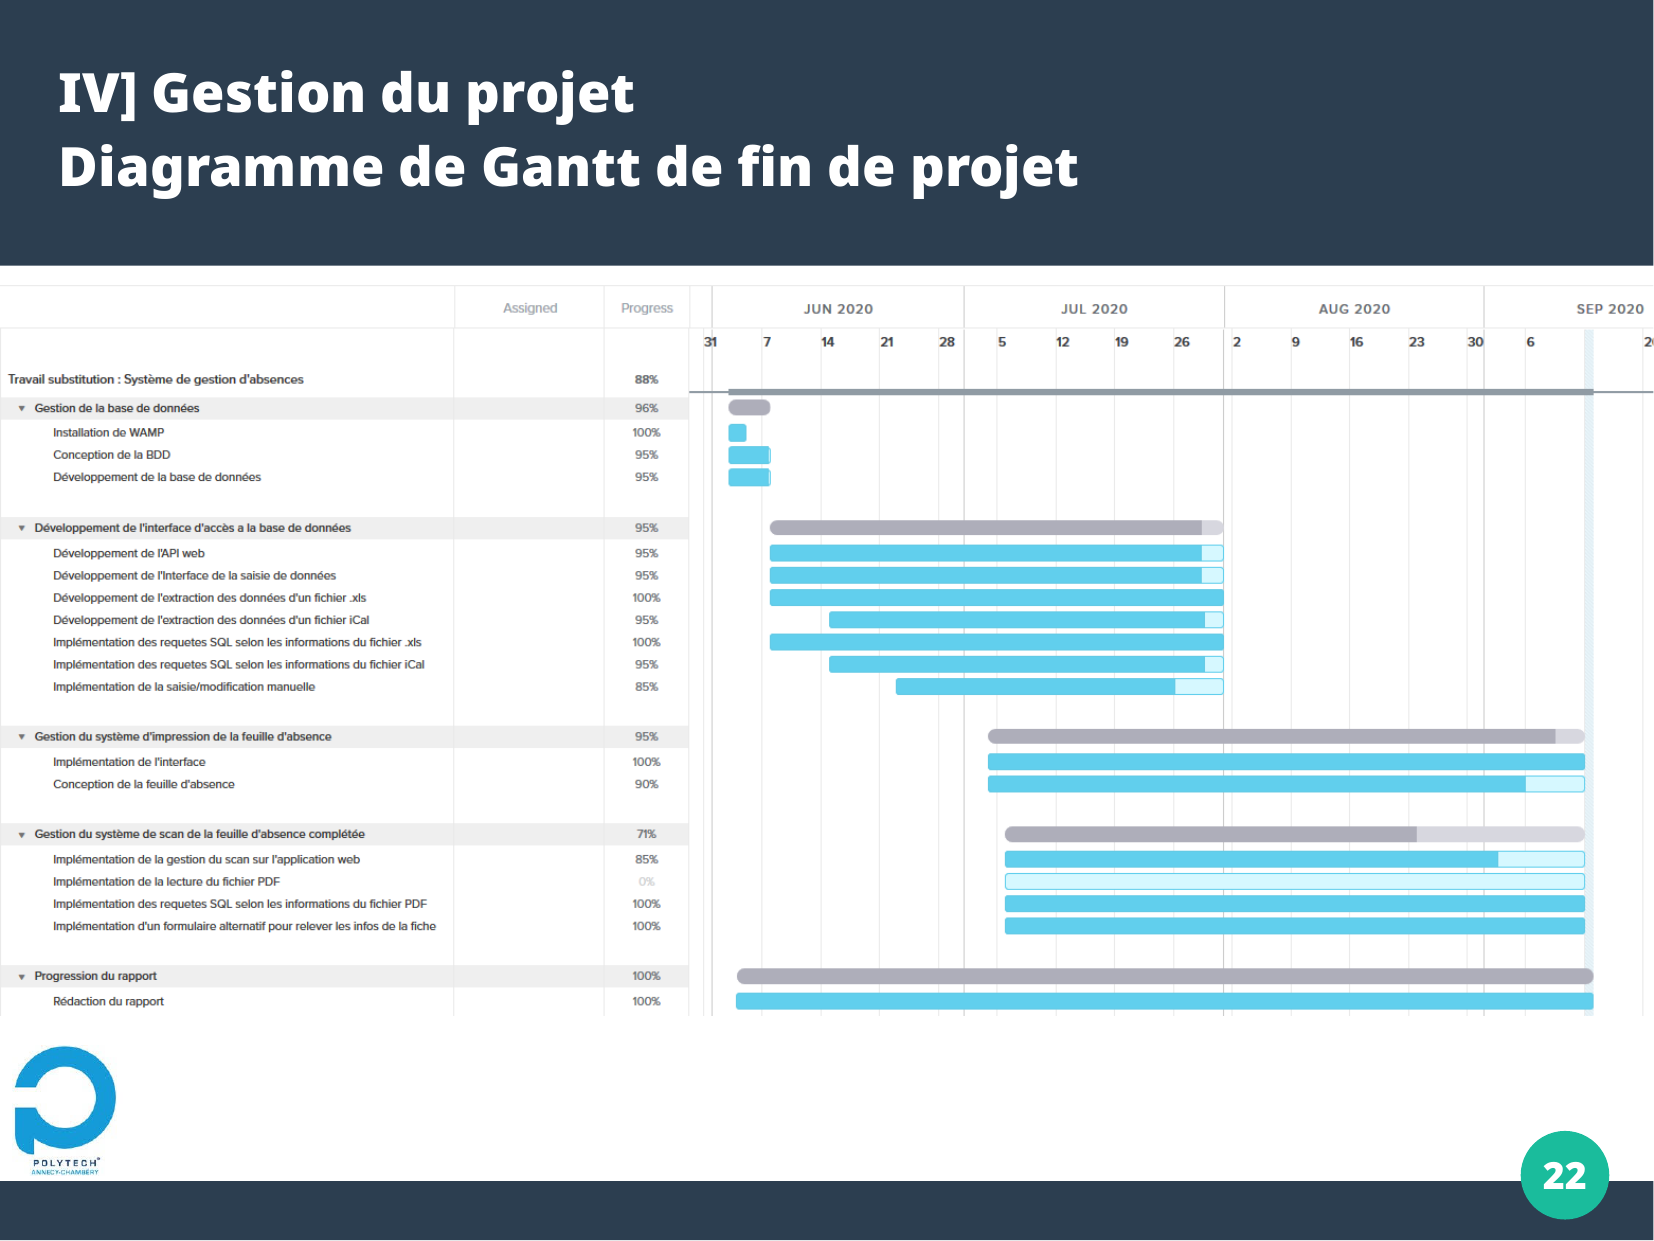

# IV] Gestion du projet Diagramme de Gantt de fin de projet
22